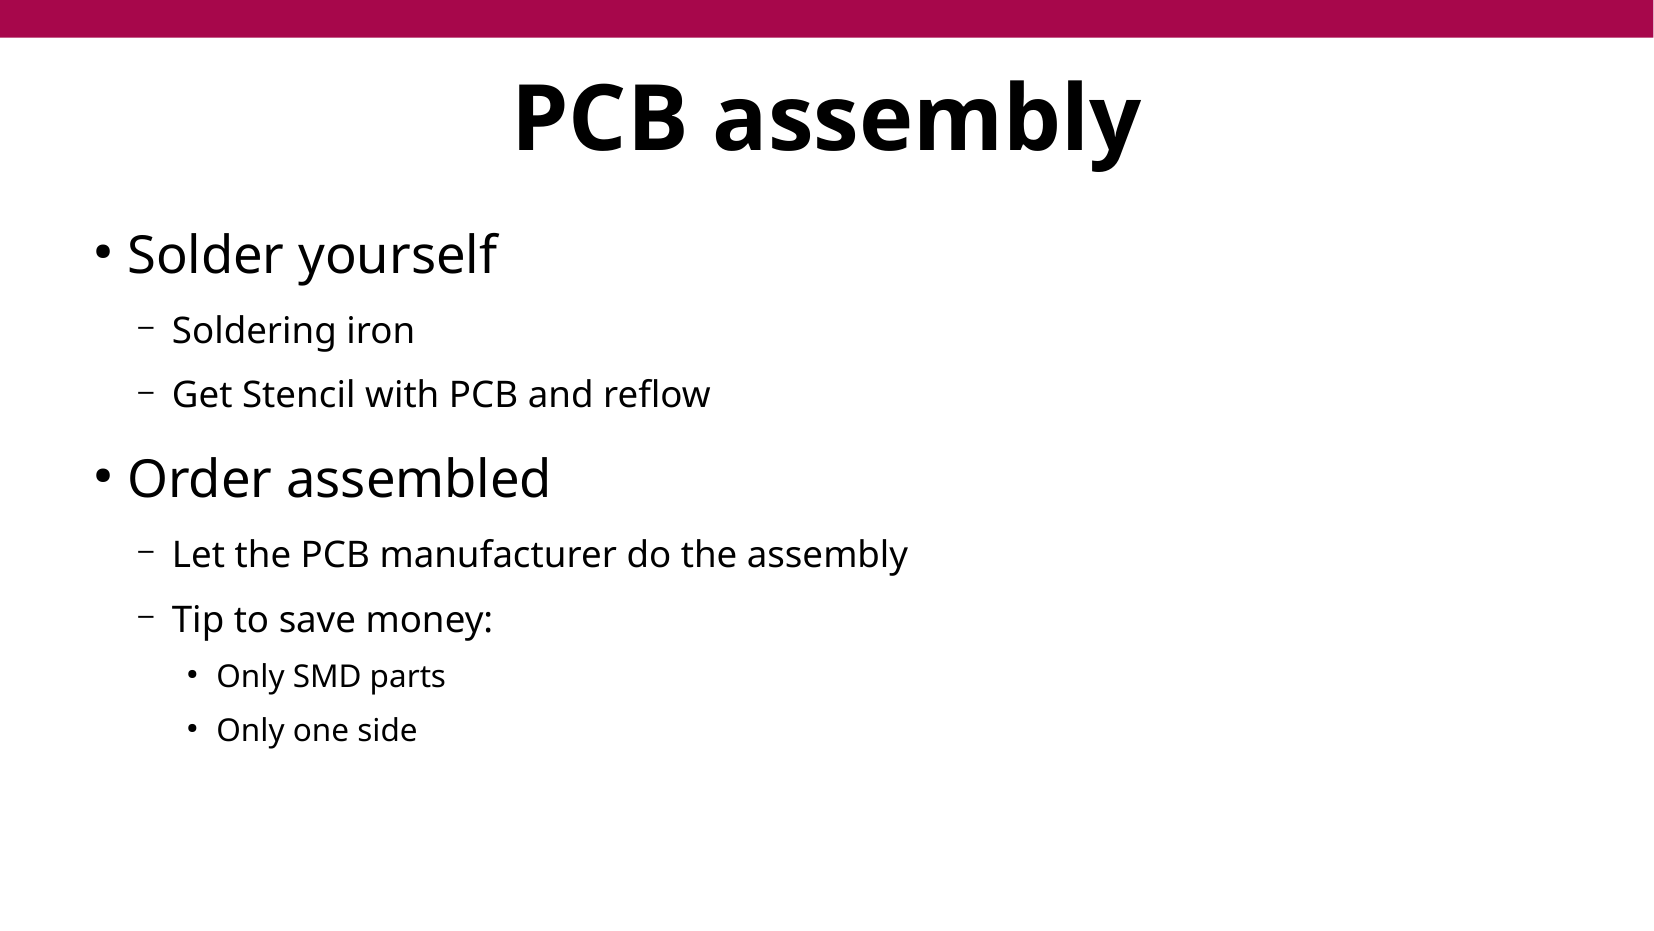

# PCB assembly
Solder yourself
Soldering iron
Get Stencil with PCB and reflow
Order assembled
Let the PCB manufacturer do the assembly
Tip to save money:
Only SMD parts
Only one side